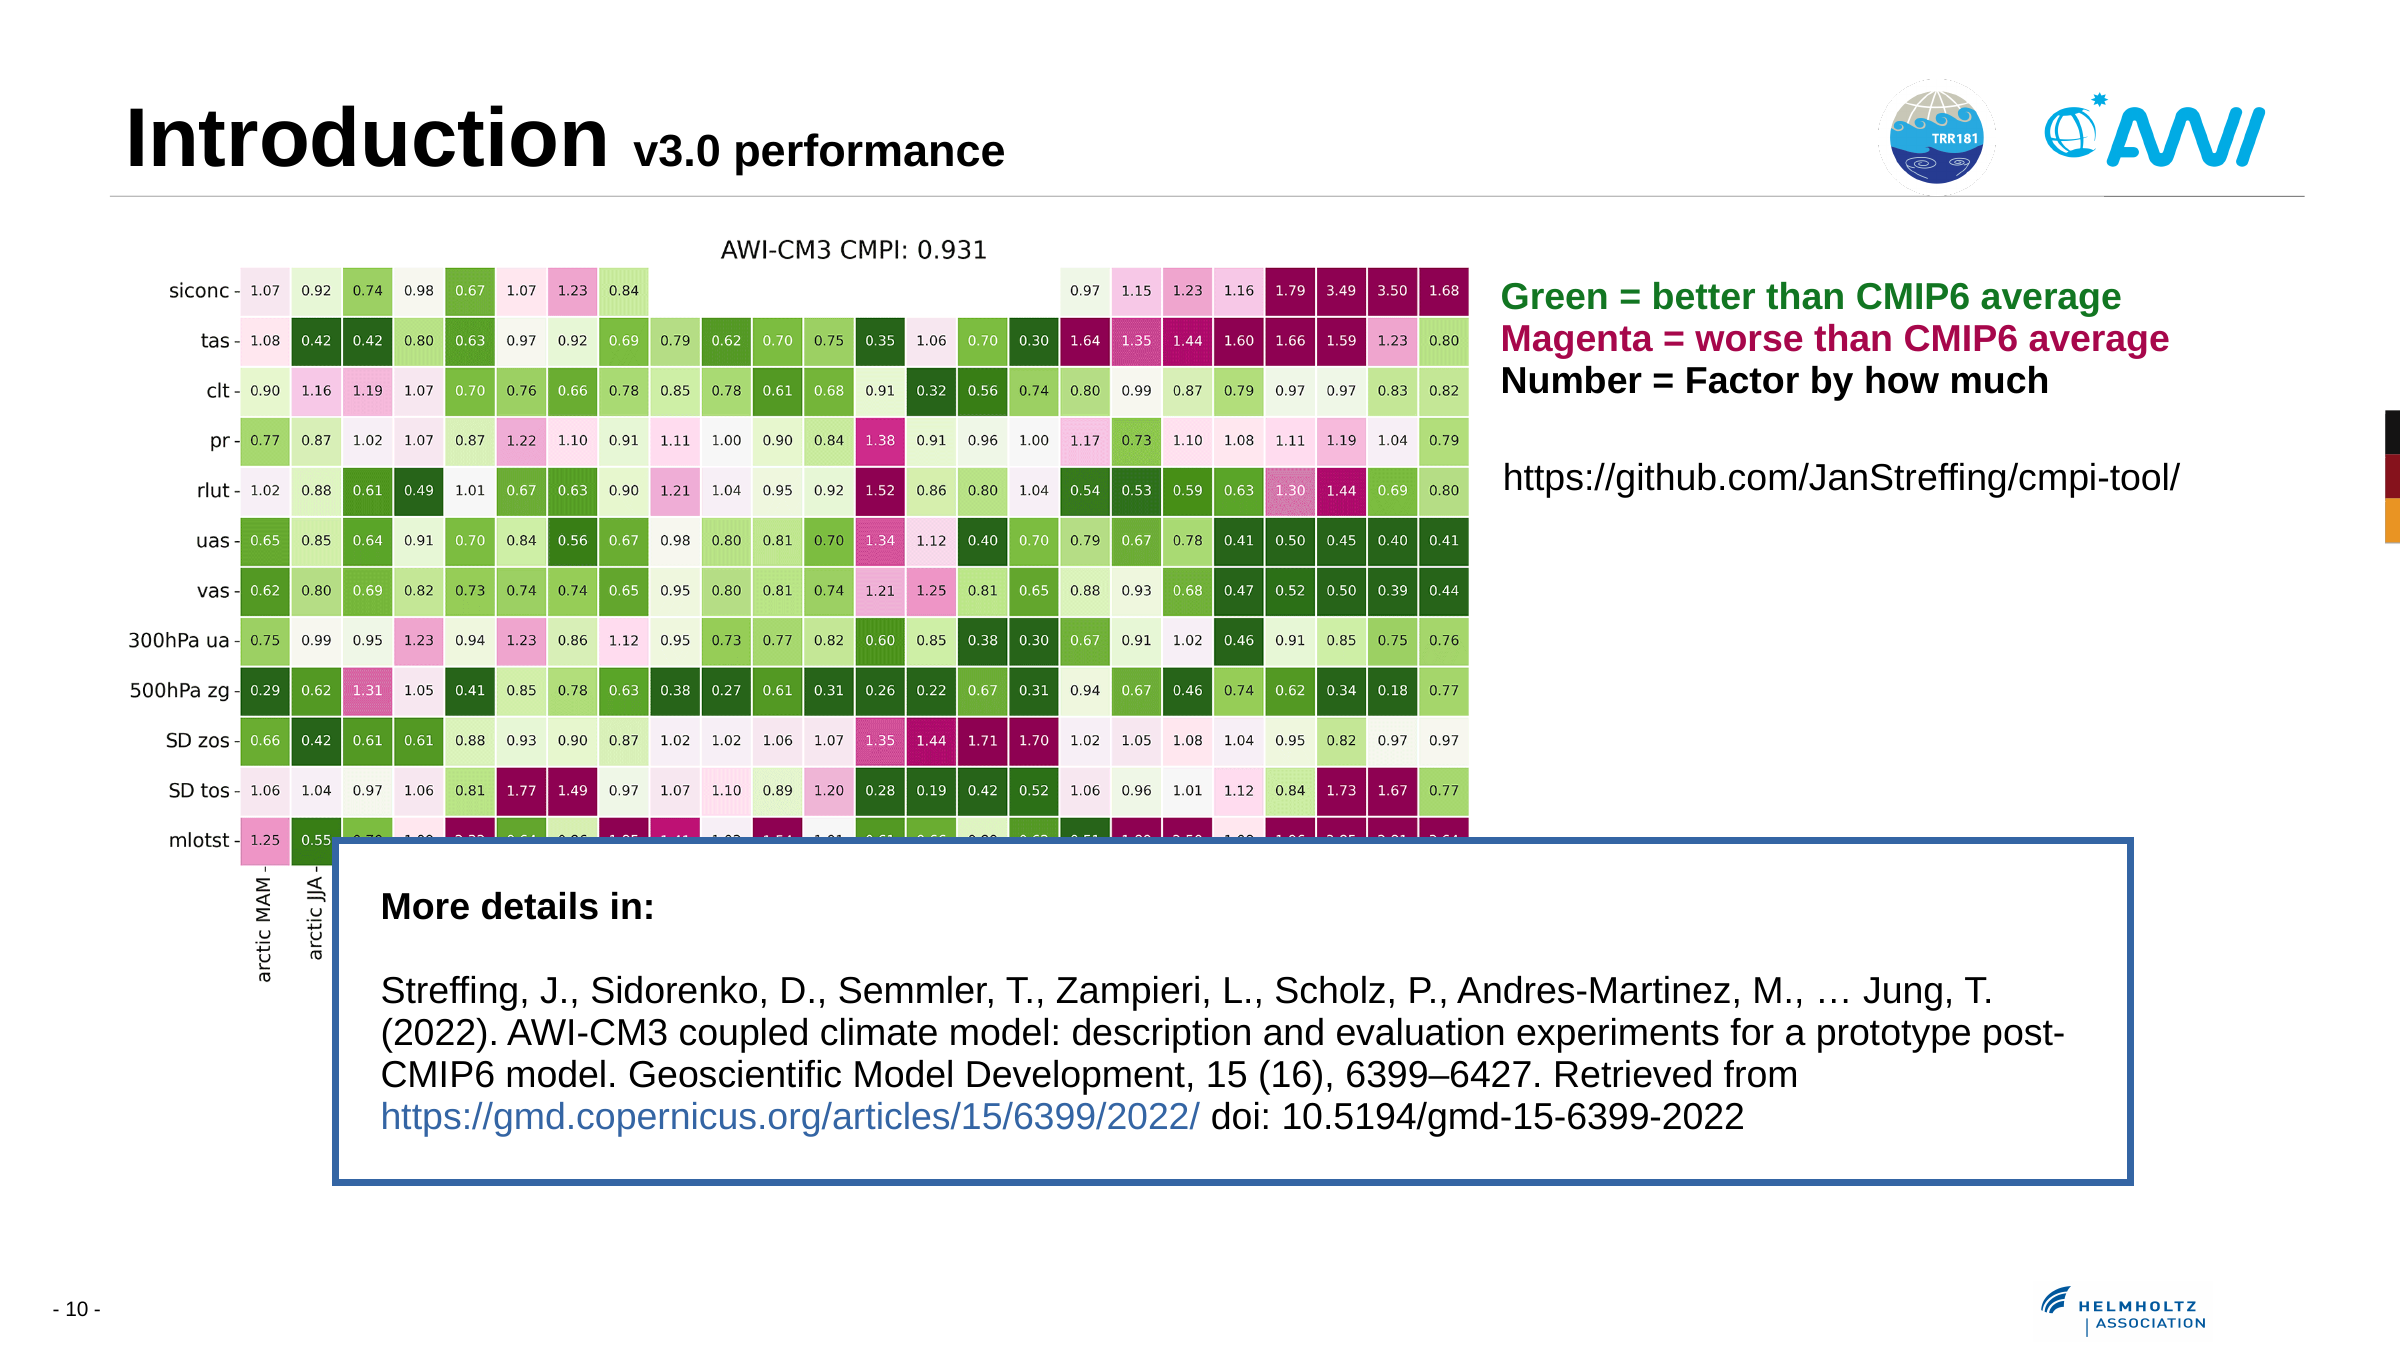

Introduction v3.0 performance
Green = better than CMIP6 average
Magenta = worse than CMIP6 average
Number = Factor by how much
https://github.com/JanStreffing/cmpi-tool/
| More details in: Streffing, J., Sidorenko, D., Semmler, T., Zampieri, L., Scholz, P., Andres-Martinez, M., … Jung, T. (2022). AWI-CM3 coupled climate model: description and evaluation experiments for a prototype post-CMIP6 model. Geoscientific Model Development, 15 (16), 6399–6427. Retrieved from https://gmd.copernicus.org/articles/15/6399/2022/ doi: 10.5194/gmd-15-6399-2022 |
| --- |